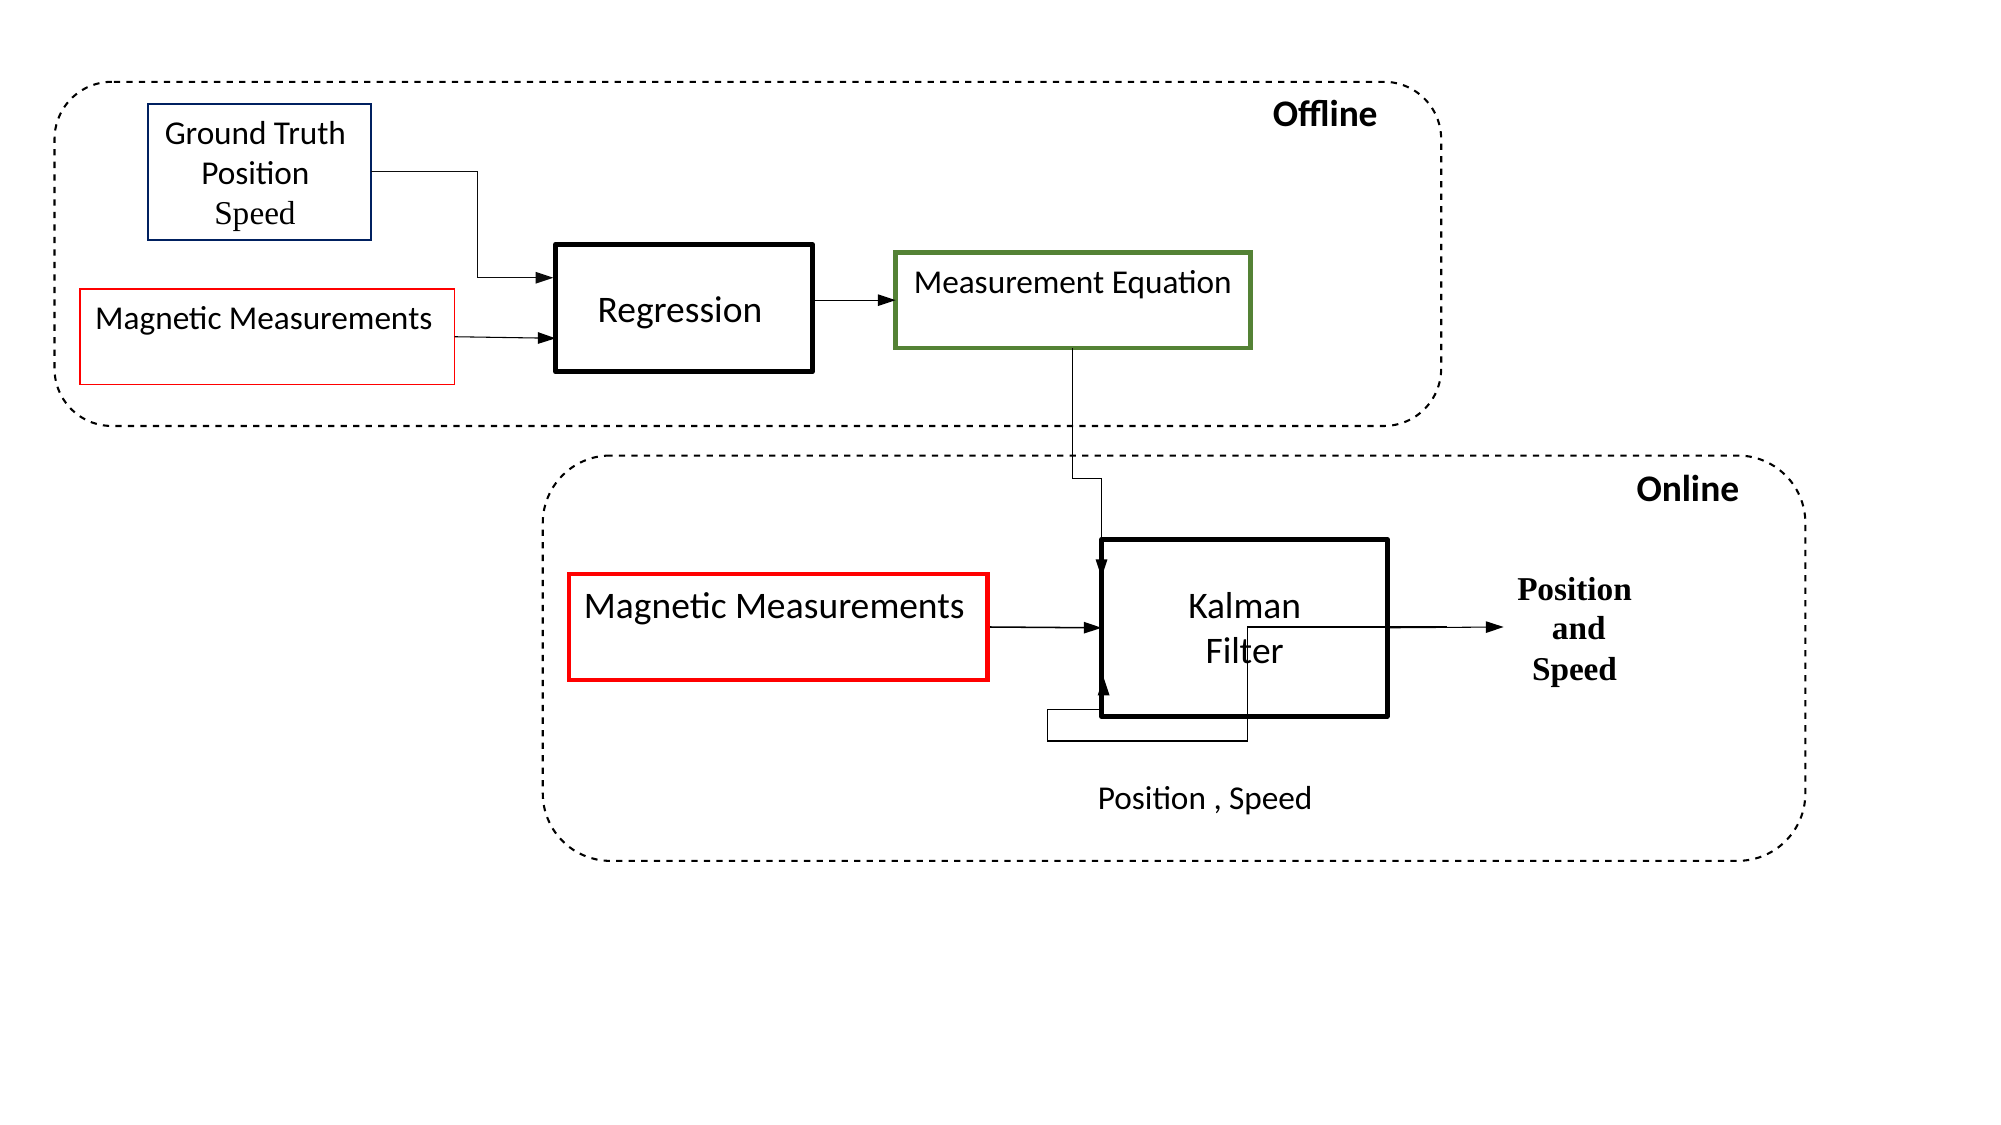

Offline
Ground Truth
Position
Speed
Measurement Equation
Regression
Magnetic Measurements
Online
Position
and
 Speed
Magnetic Measurements
Kalman
Filter
Position , Speed